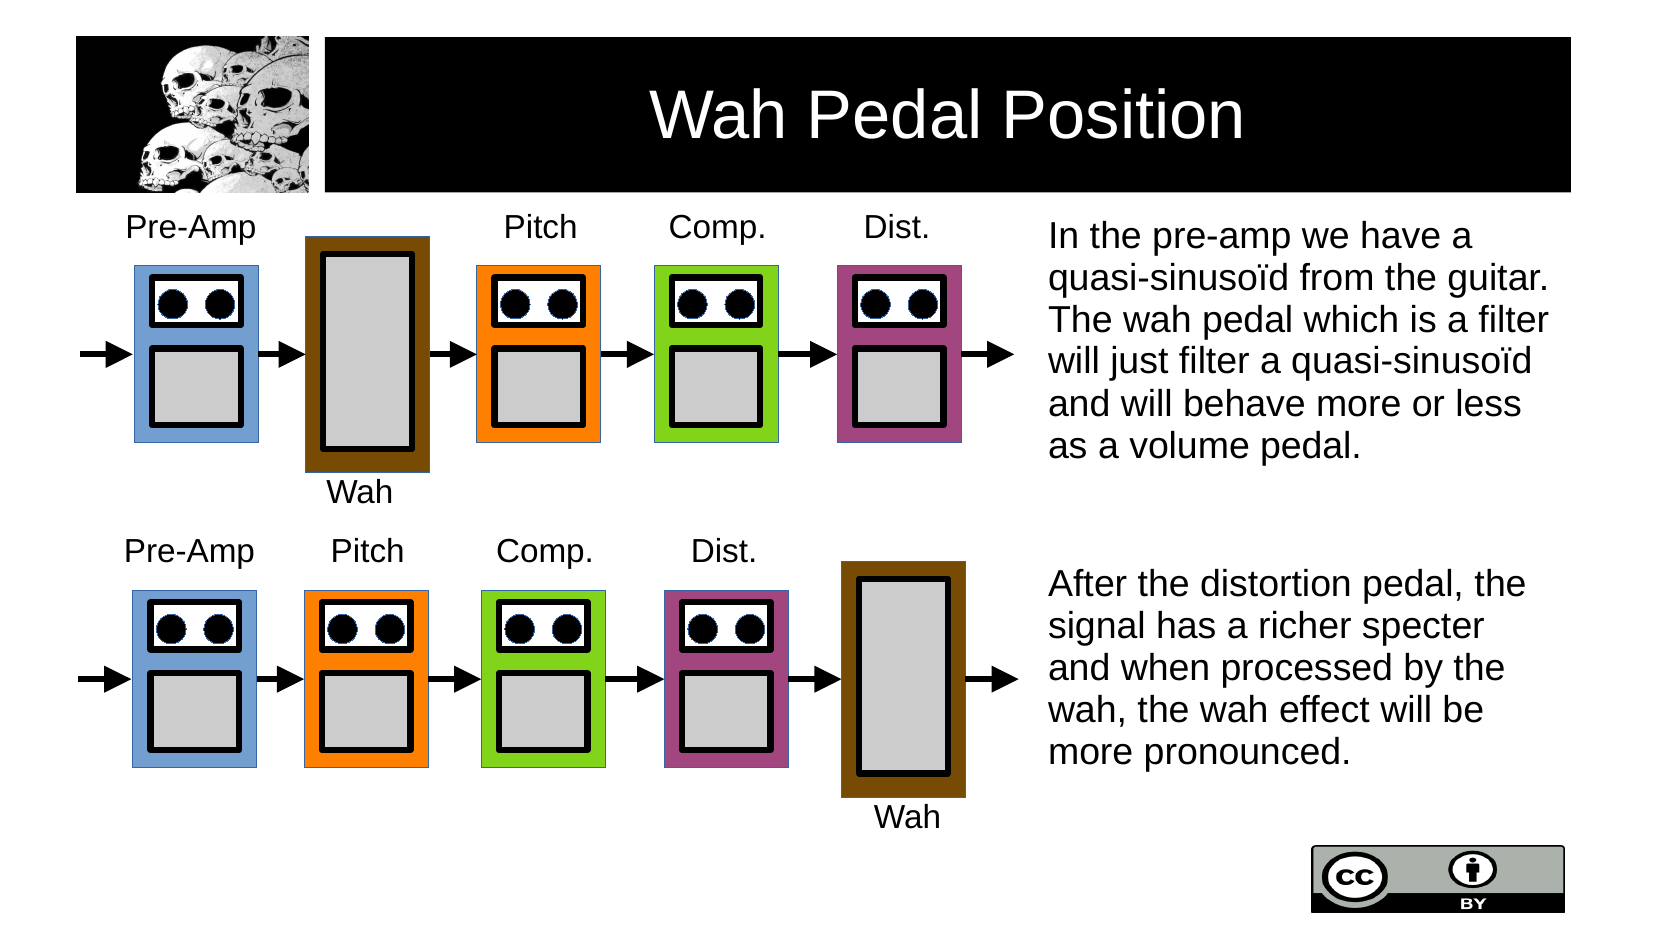

# Wah Pedal Position
Pre-Amp
Pitch
Comp.
Dist.
In the pre-amp we have a quasi-sinusoïd from the guitar.
The wah pedal which is a filter will just filter a quasi-sinusoïd and will behave more or less as a volume pedal.
Wah
Pre-Amp
Pitch
Comp.
Dist.
After the distortion pedal, the signal has a richer specter and when processed by the wah, the wah effect will be more pronounced.
Wah